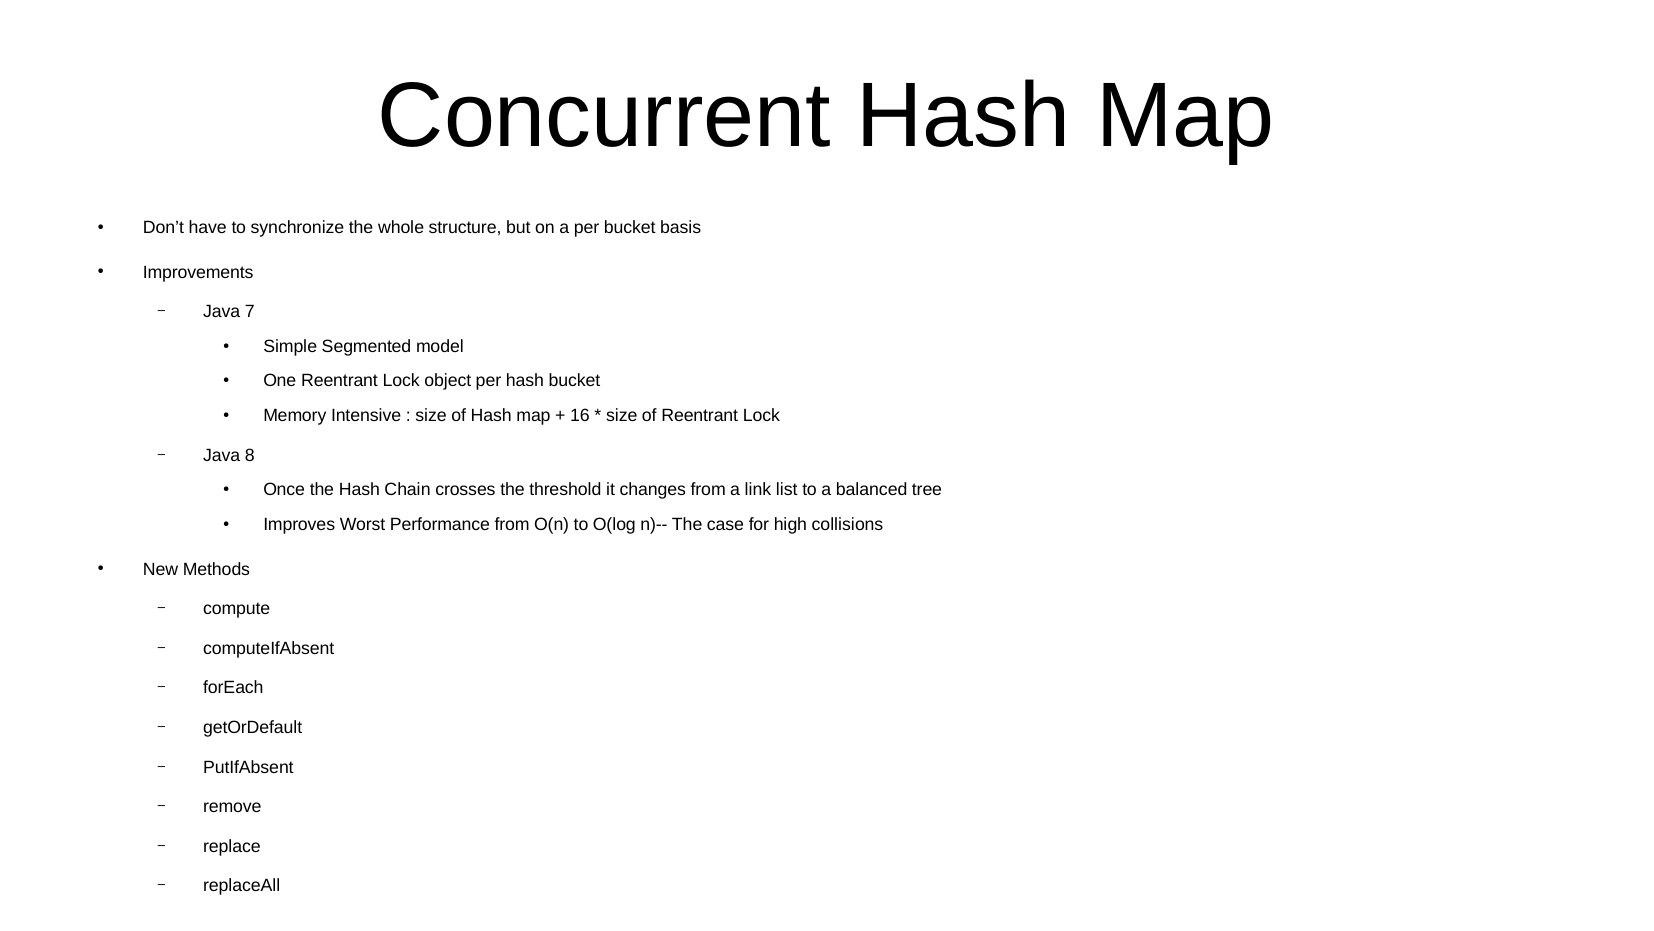

# Concurrent Hash Map
Don’t have to synchronize the whole structure, but on a per bucket basis
Improvements
Java 7
Simple Segmented model
One Reentrant Lock object per hash bucket
Memory Intensive : size of Hash map + 16 * size of Reentrant Lock
Java 8
Once the Hash Chain crosses the threshold it changes from a link list to a balanced tree
Improves Worst Performance from O(n) to O(log n)-- The case for high collisions
New Methods
compute
computeIfAbsent
forEach
getOrDefault
PutIfAbsent
remove
replace
replaceAll